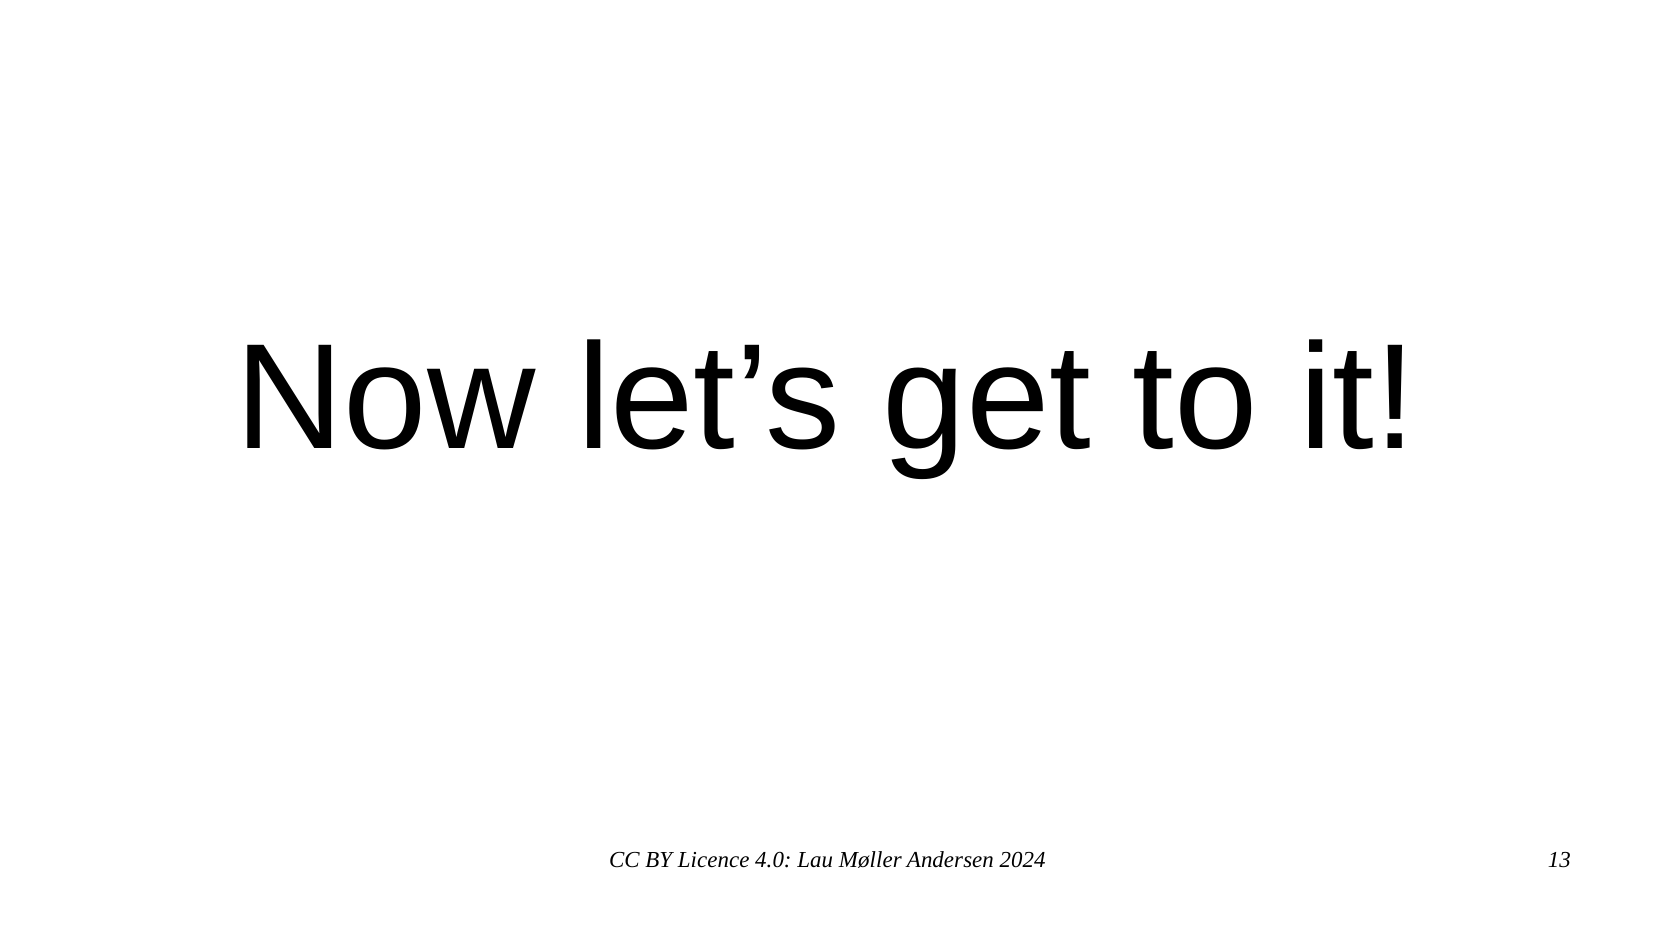

# Now let’s get to it!
CC BY Licence 4.0: Lau Møller Andersen 2024
13